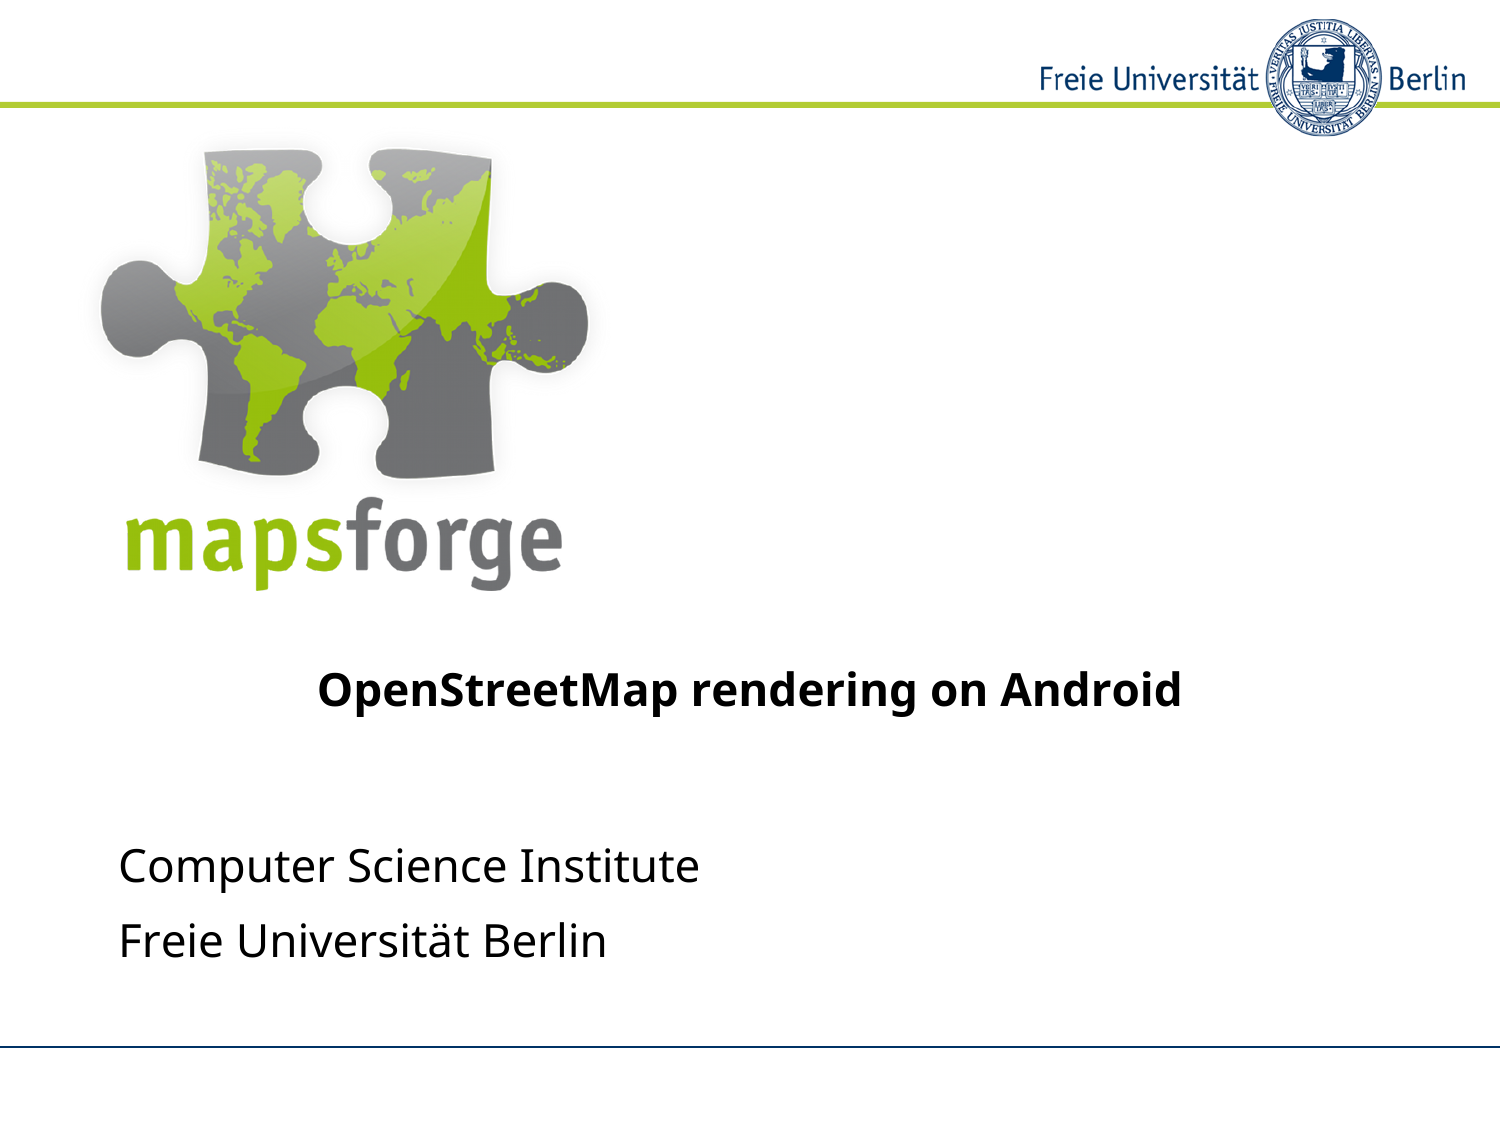

# OpenStreetMap rendering on Android
Computer Science Institute
Freie Universität Berlin